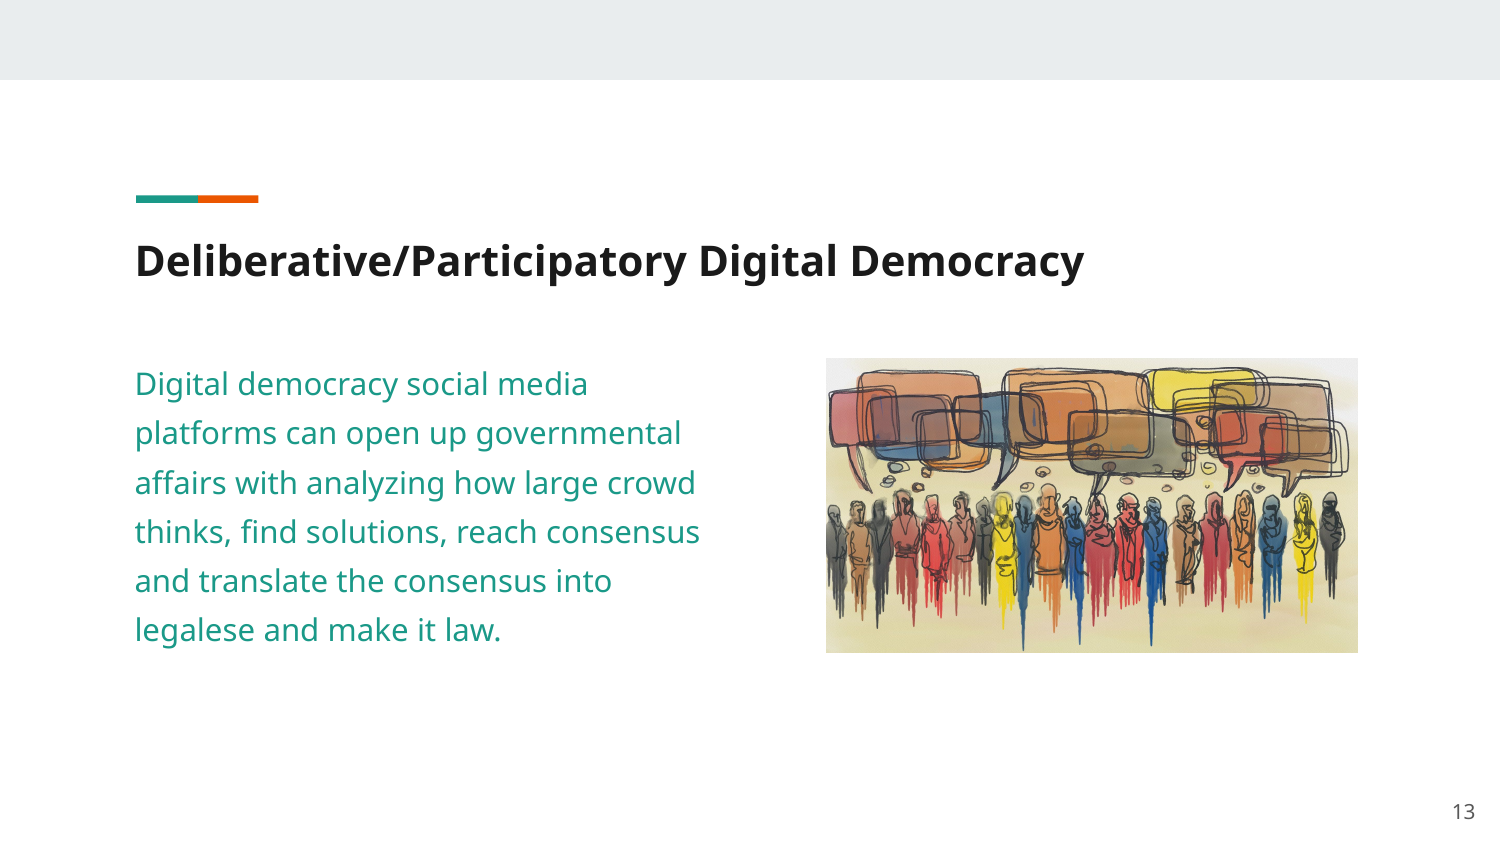

# Deliberative/Participatory Digital Democracy
Digital democracy social media platforms can open up governmental affairs with analyzing how large crowd thinks, find solutions, reach consensus and translate the consensus into legalese and make it law.